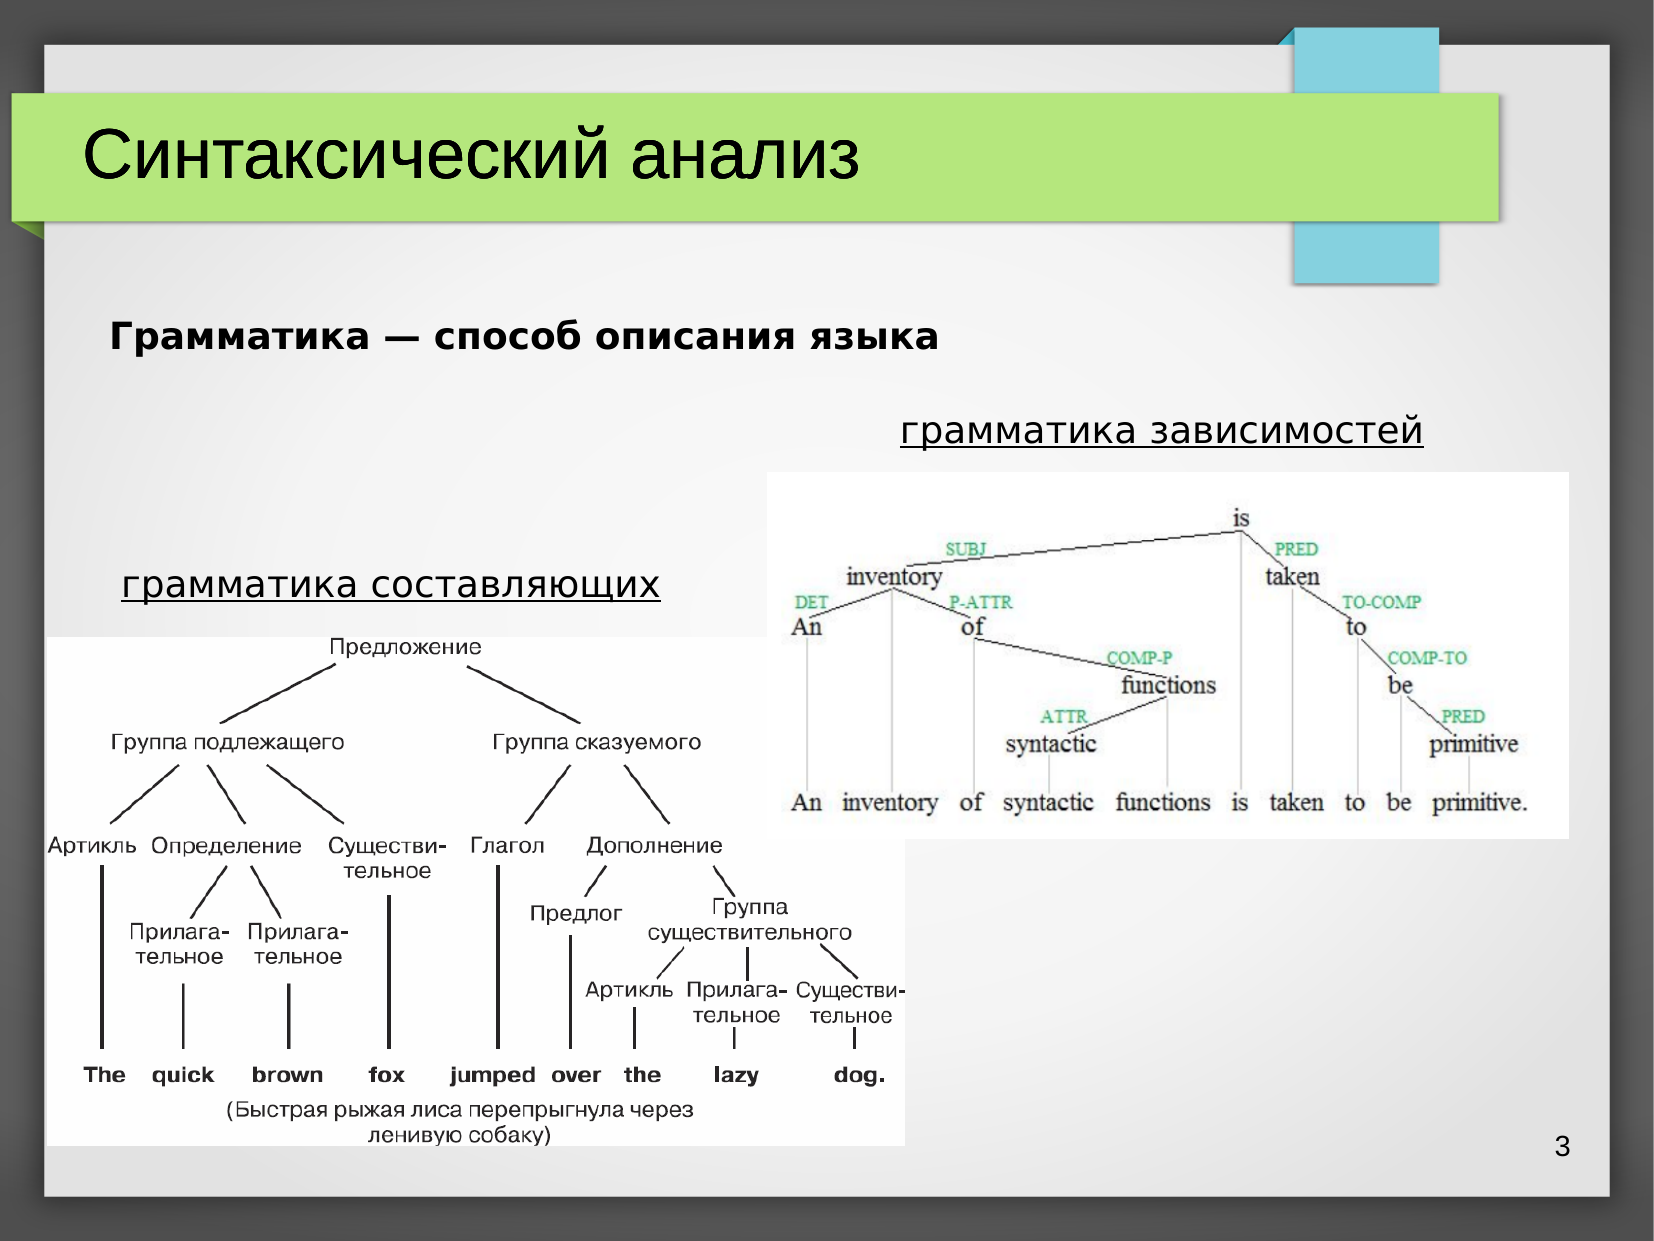

# Синтаксический анализ
Синтаксический анализ
Синтаксический анализ
Грамматика — способ описания языка
грамматика зависимостей
грамматика составляющих
3